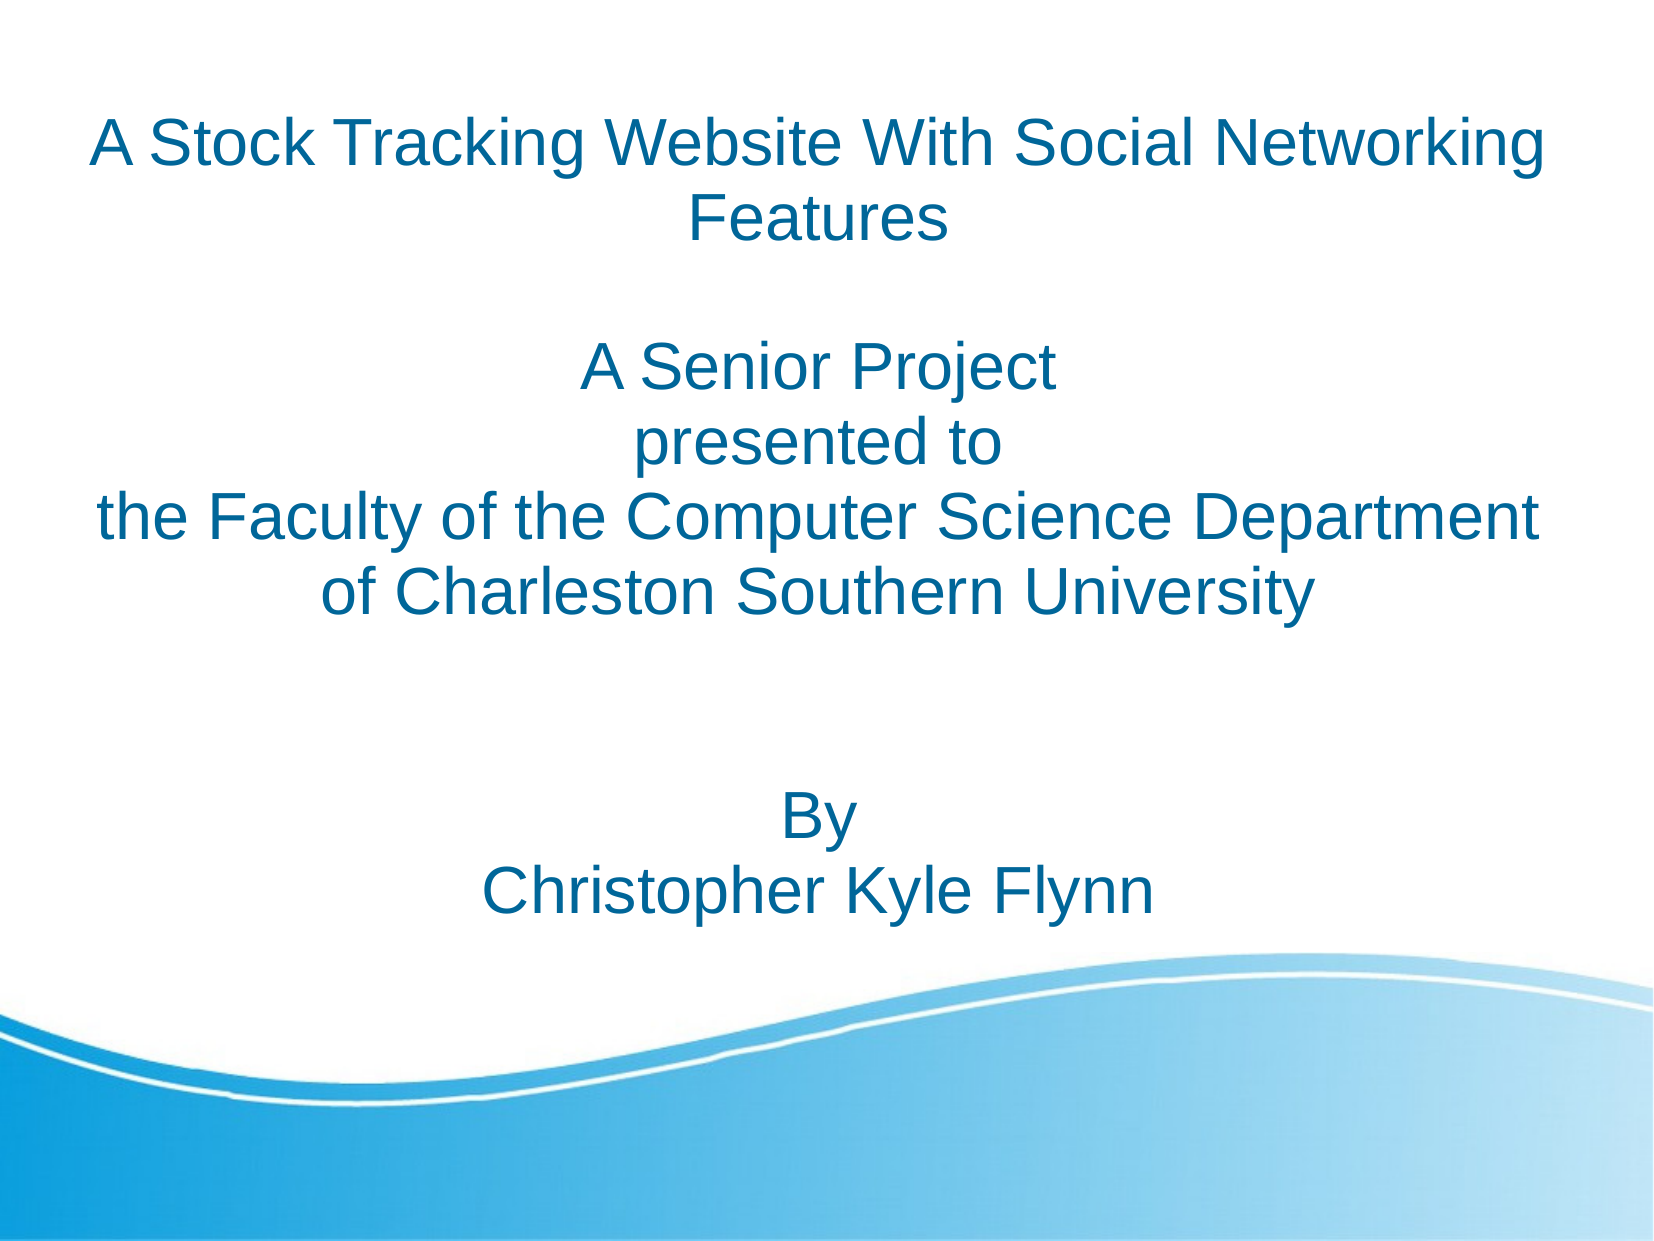

# A Stock Tracking Website With Social Networking Features A Senior Project presented to the Faculty of the Computer Science Department of Charleston Southern University By Christopher Kyle Flynn